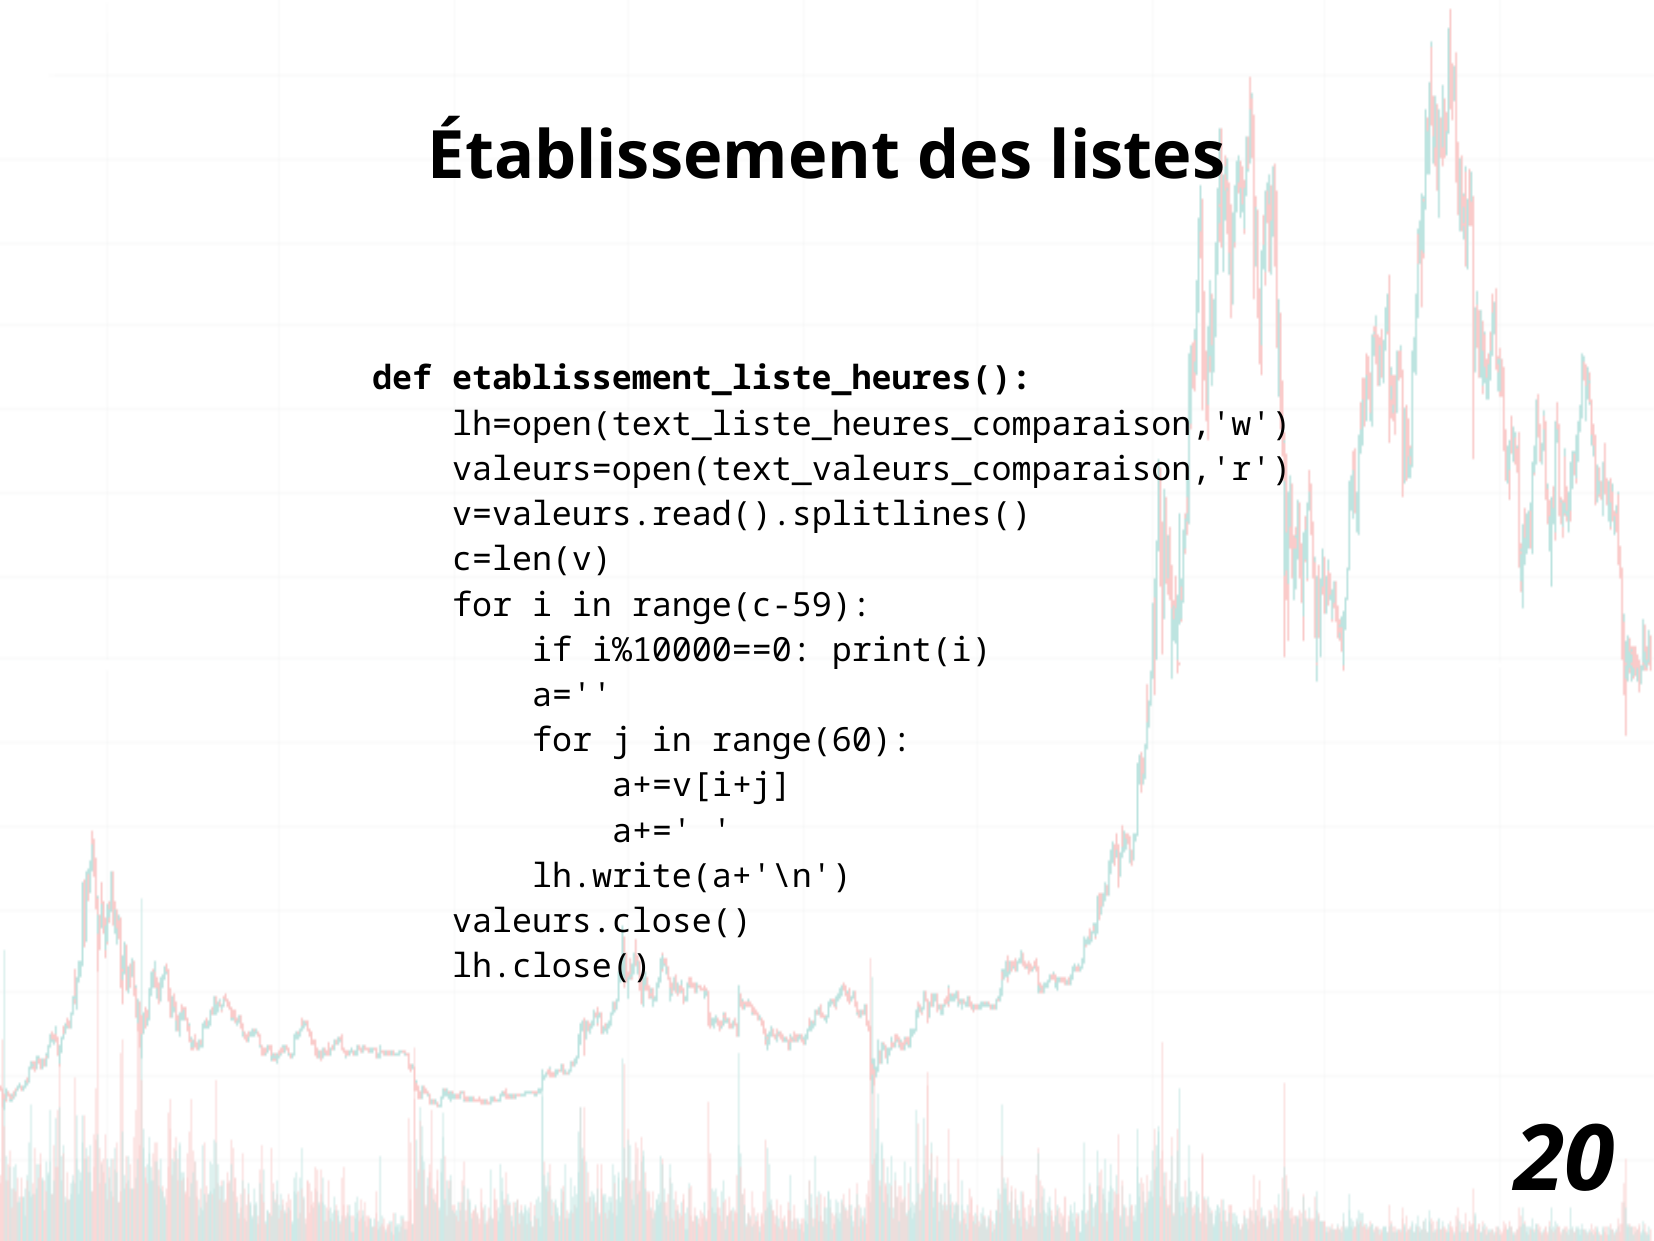

# Établissement des listes
def etablissement_liste_heures():
 lh=open(text_liste_heures_comparaison,'w')
 valeurs=open(text_valeurs_comparaison,'r')
 v=valeurs.read().splitlines()
 c=len(v)
 for i in range(c-59):
 if i%10000==0: print(i)
 a=''
 for j in range(60):
 a+=v[i+j]
 a+=' '
 lh.write(a+'\n')
 valeurs.close()
 lh.close()
20